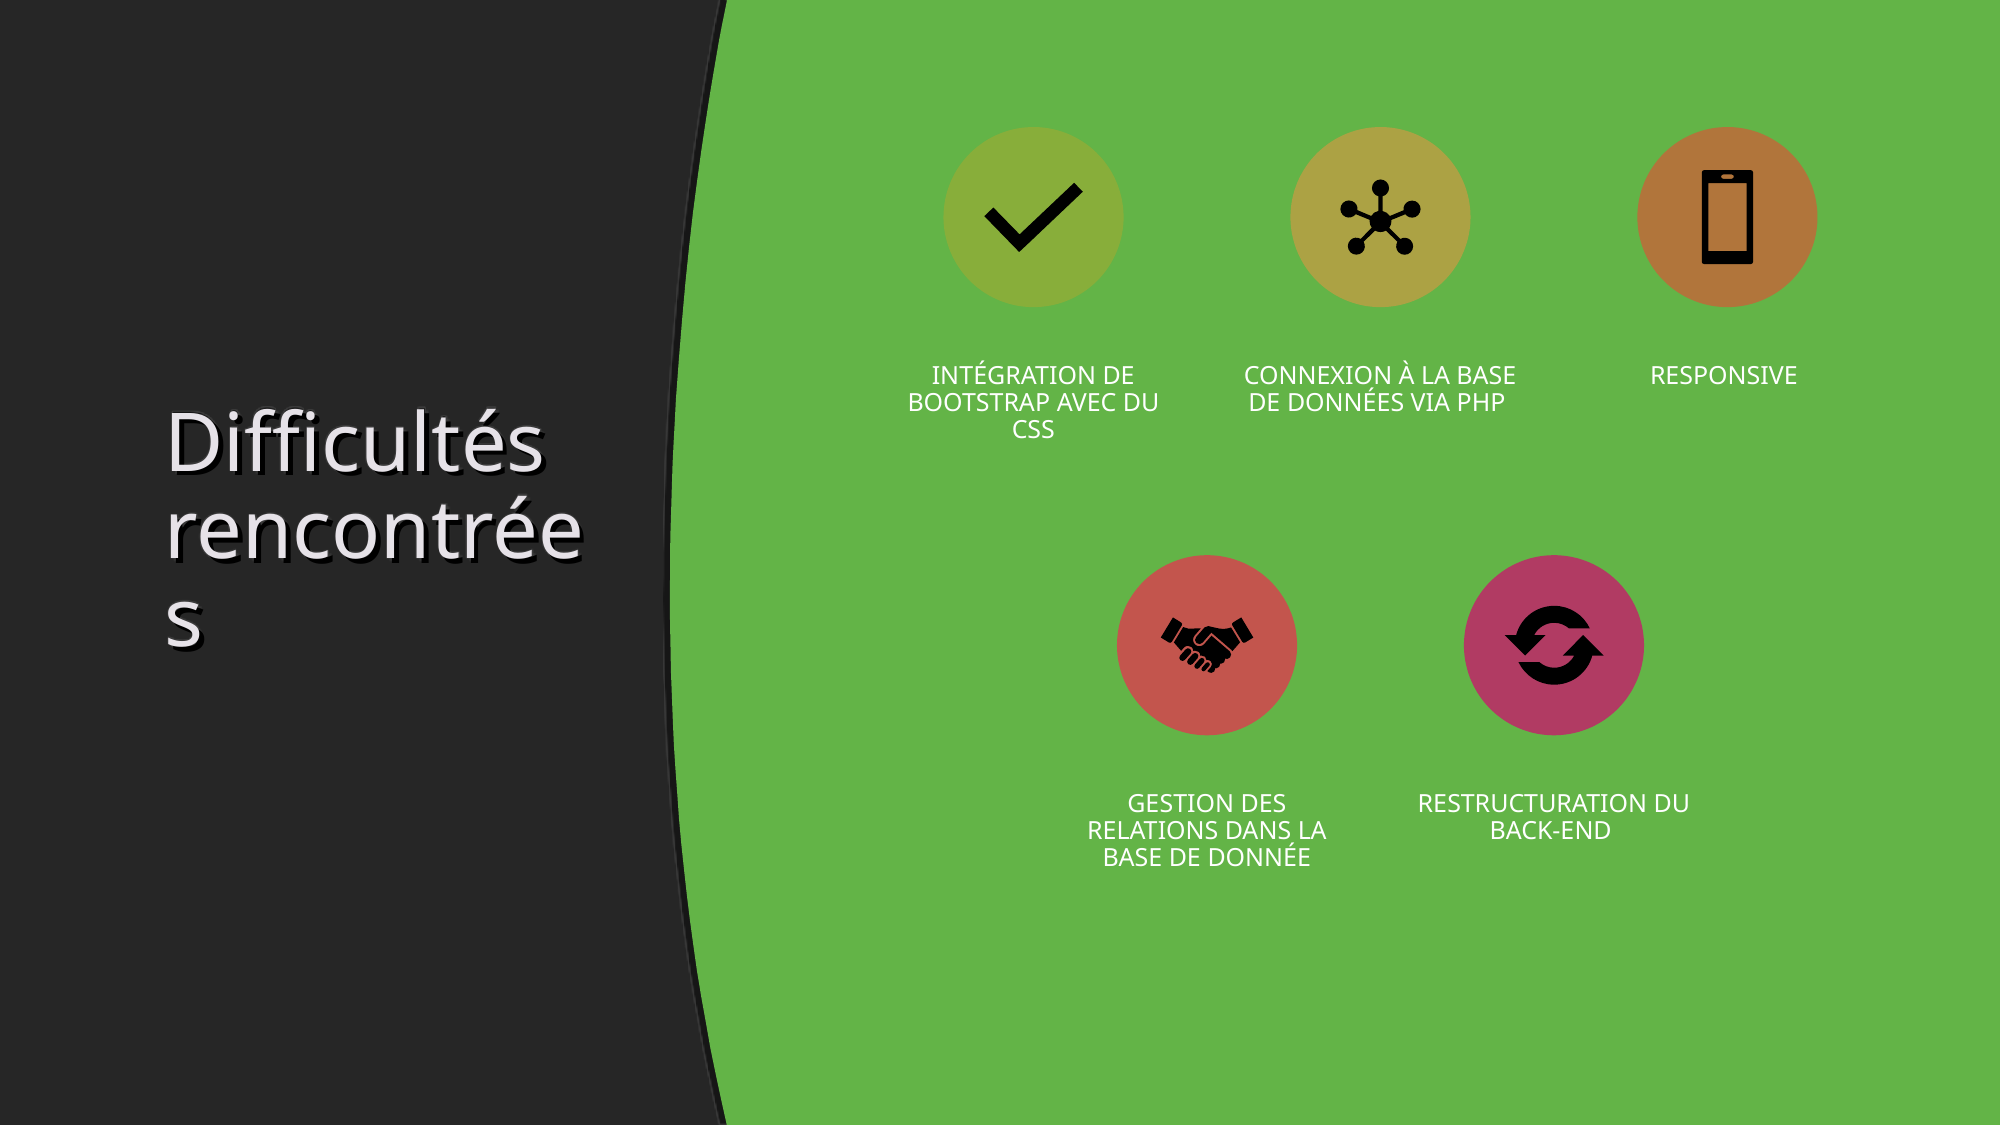

# Difficultés rencontrées
Intégration de Bootstrap avec du CSS
Connexion à la base de données via PHP
Responsive
Gestion des relations dans la base de donnée
Restructuration du back-end